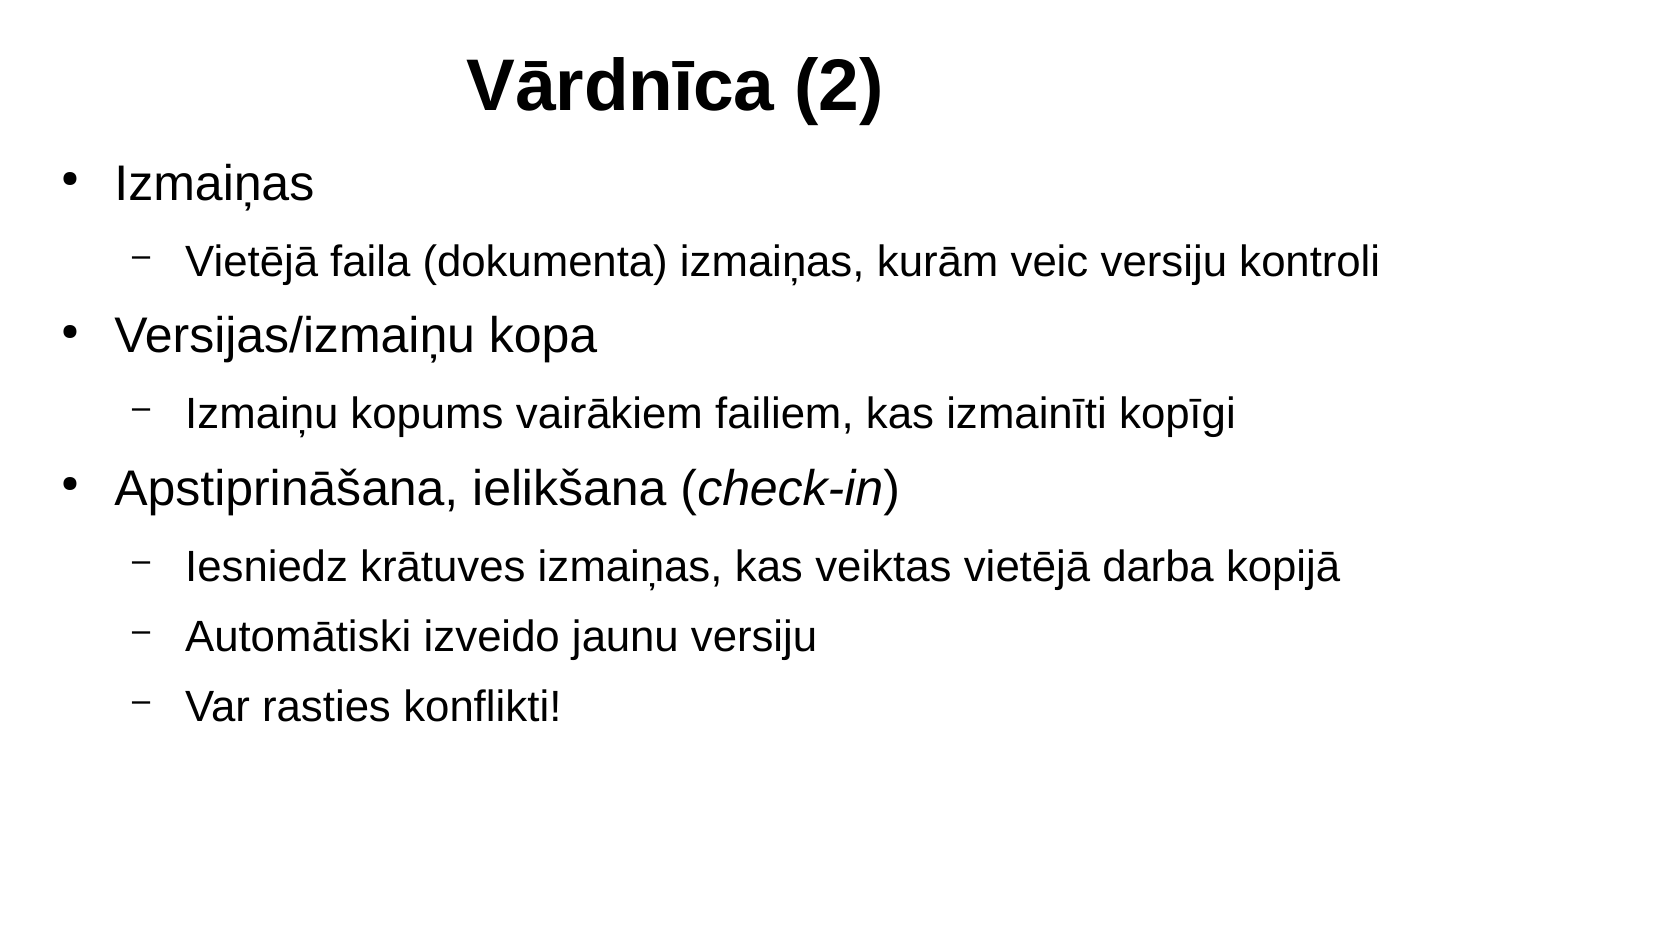

Vārdnīca (2)
# Izmaiņas
Vietējā faila (dokumenta) izmaiņas, kurām veic versiju kontroli
Versijas/izmaiņu kopa
Izmaiņu kopums vairākiem failiem, kas izmainīti kopīgi
Apstiprināšana, ielikšana (check-in)
Iesniedz krātuves izmaiņas, kas veiktas vietējā darba kopijā
Automātiski izveido jaunu versiju
Var rasties konflikti!